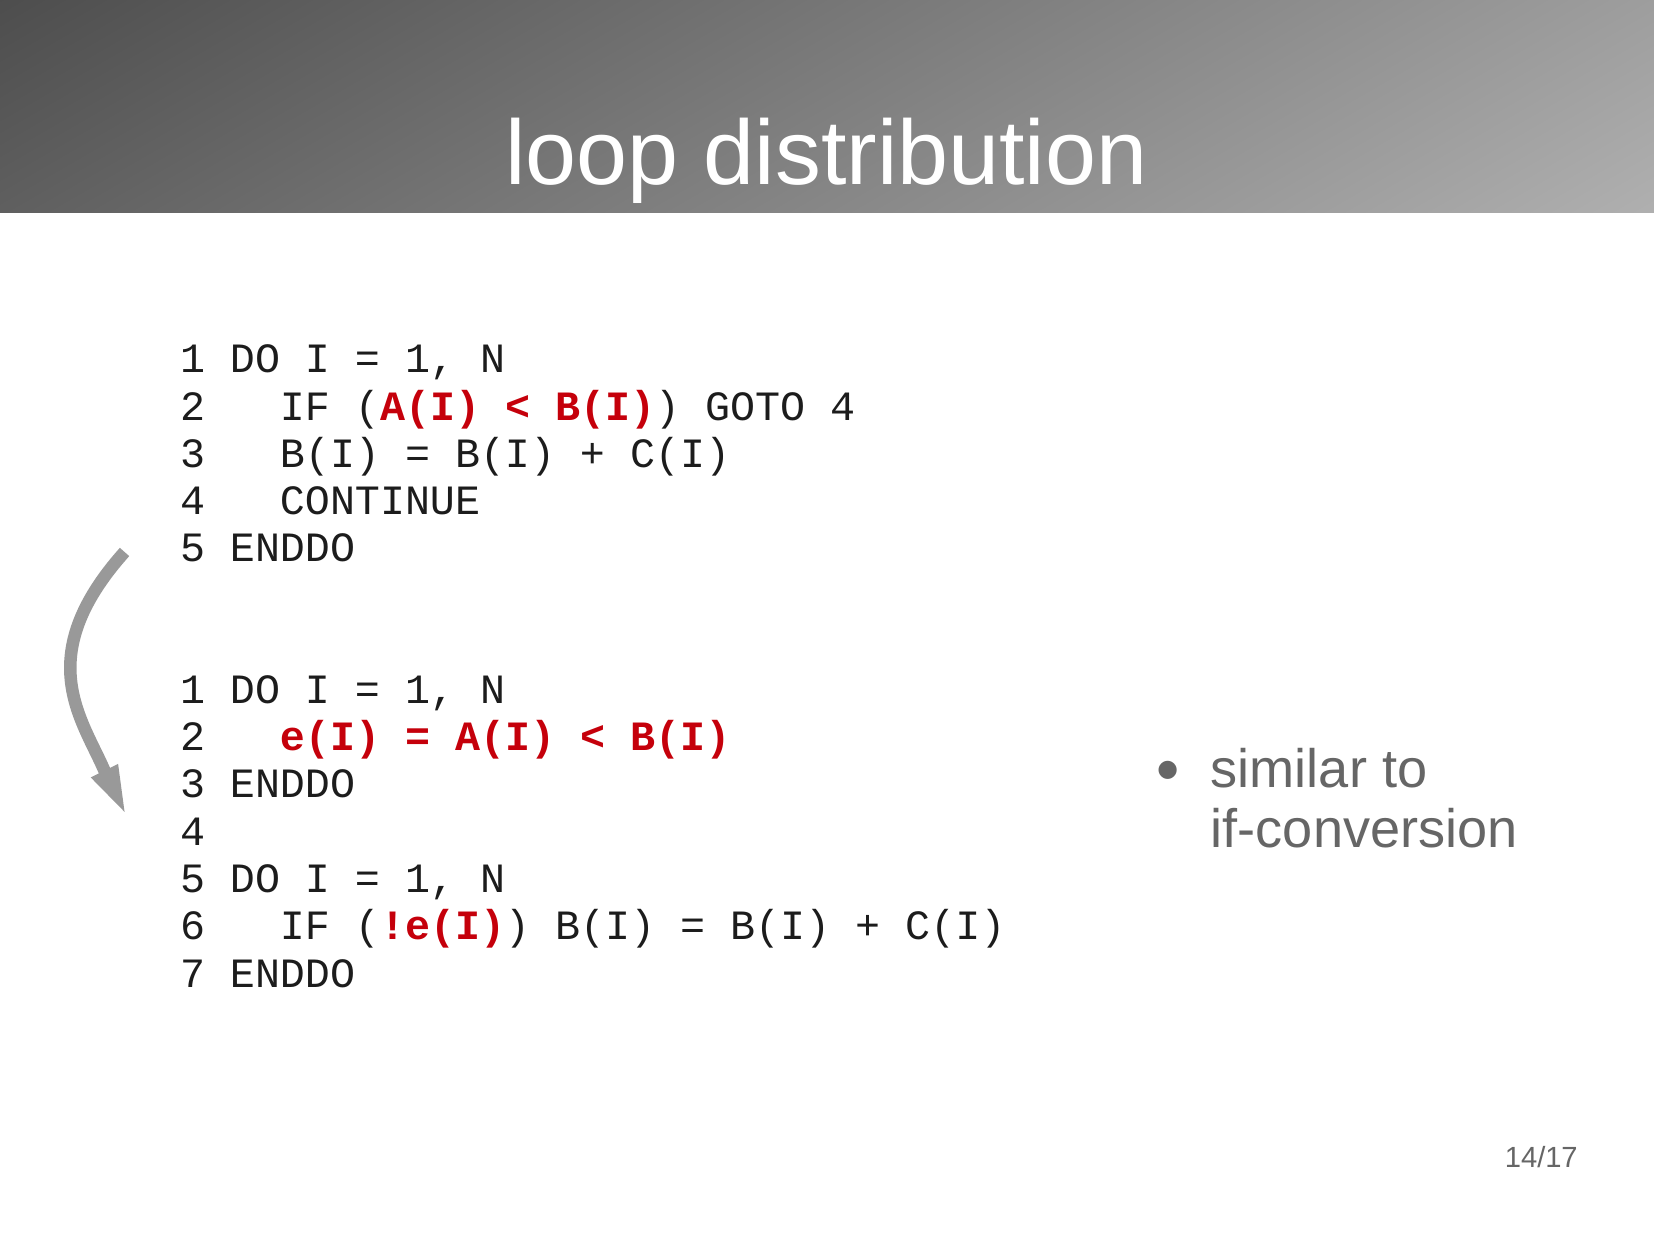

# loop distribution
1 DO I = 1, N
2 IF (A(I) < B(I)) GOTO 4
3 B(I) = B(I) + C(I)
4 CONTINUE
5 ENDDO
1 DO I = 1, N
2 e(I) = A(I) < B(I)
3 ENDDO
4
5 DO I = 1, N
6 IF (!e(I)) B(I) = B(I) + C(I)
7 ENDDO
similar to if-conversion